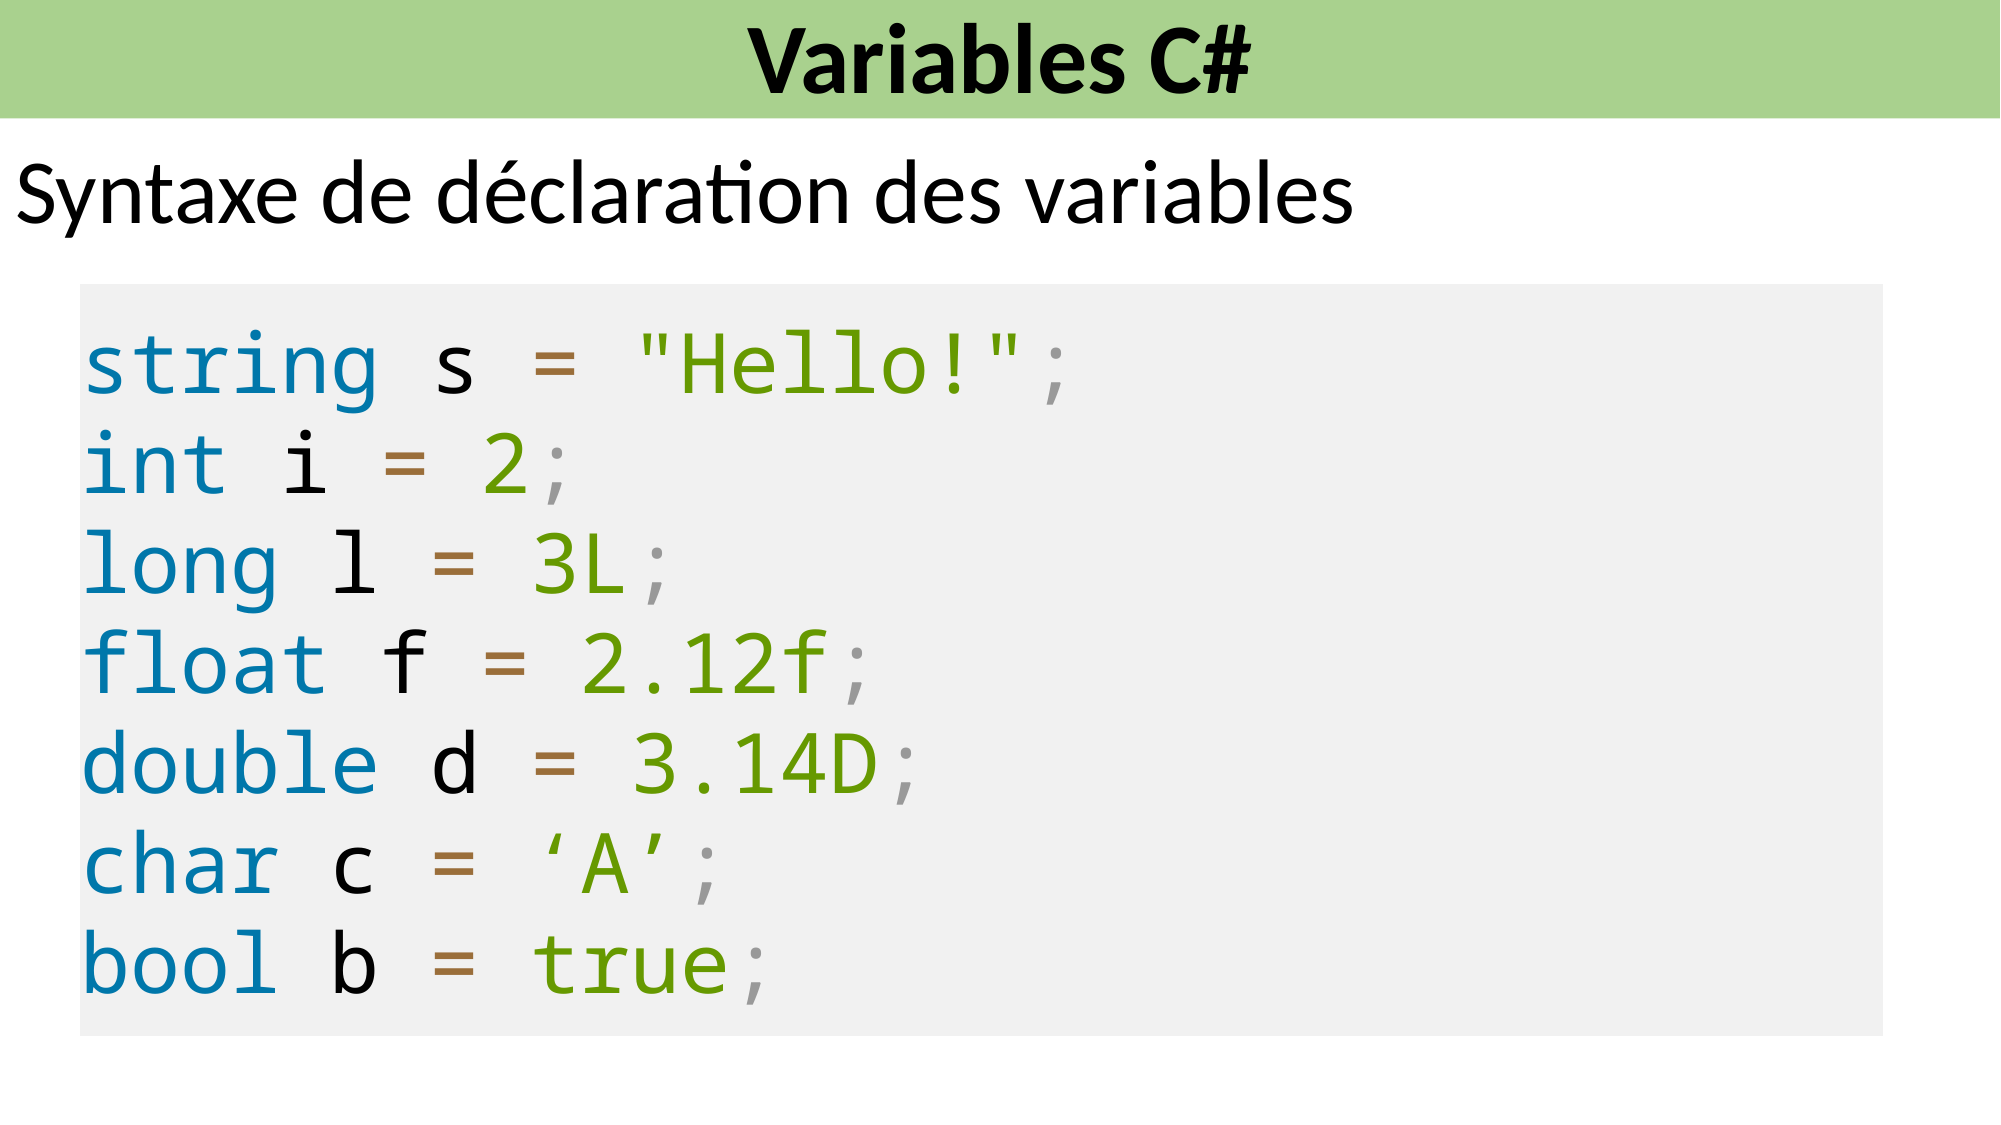

# Variables C#
Syntaxe de déclaration des variables
string s = "Hello!";
int i = 2;
long l = 3L;
float f = 2.12f;
double d = 3.14D;
char c = ‘A’;
bool b = true;